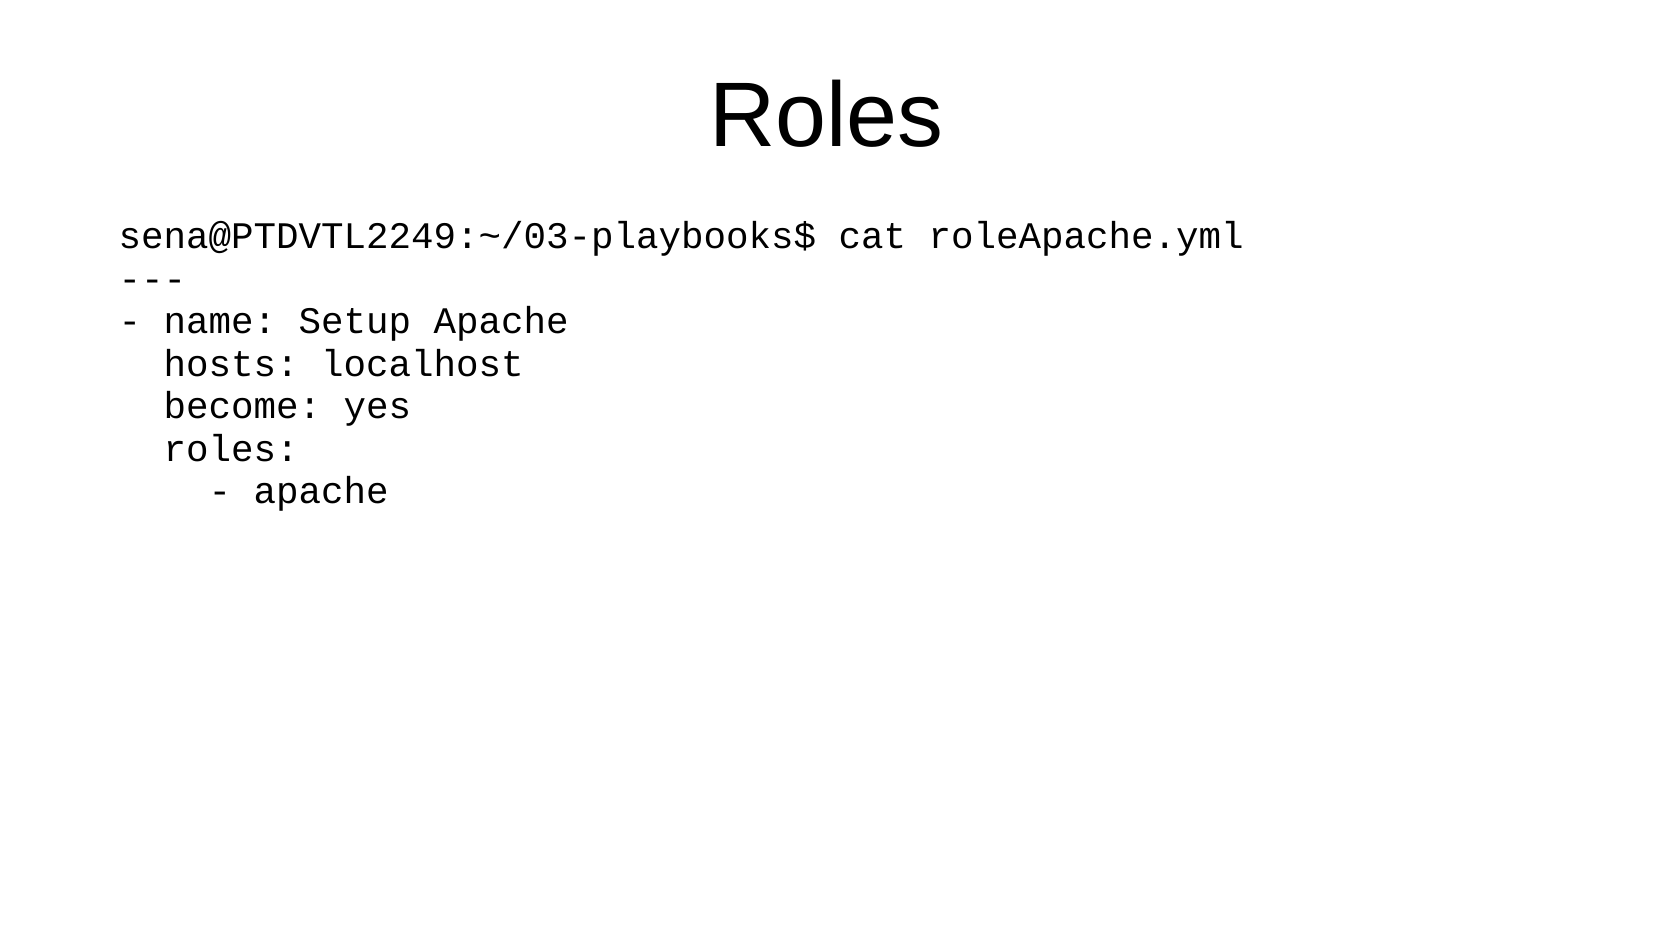

# Roles
sena@PTDVTL2249:~/03-playbooks$ cat roleApache.yml
---
- name: Setup Apache
 hosts: localhost
 become: yes
 roles:
 - apache